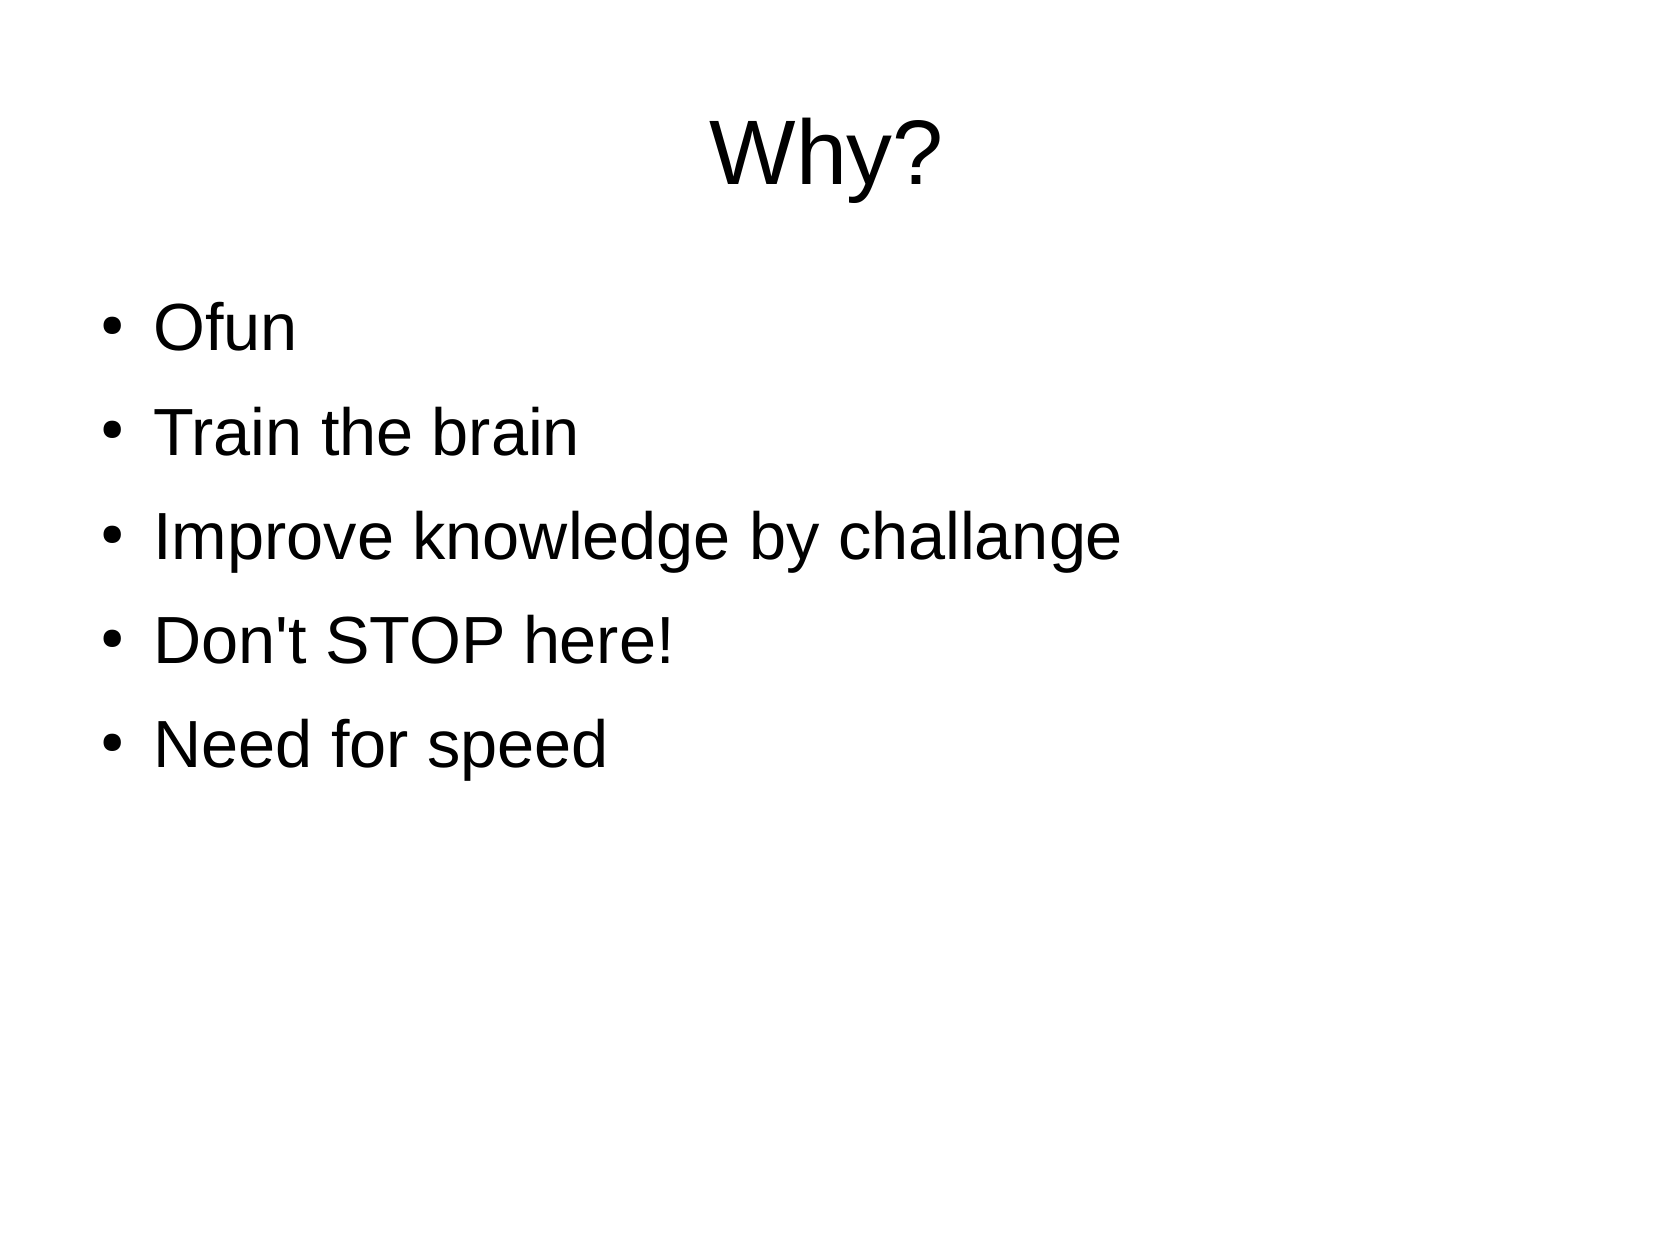

# Why?
Ofun
Train the brain
Improve knowledge by challange
Don't STOP here!
Need for speed